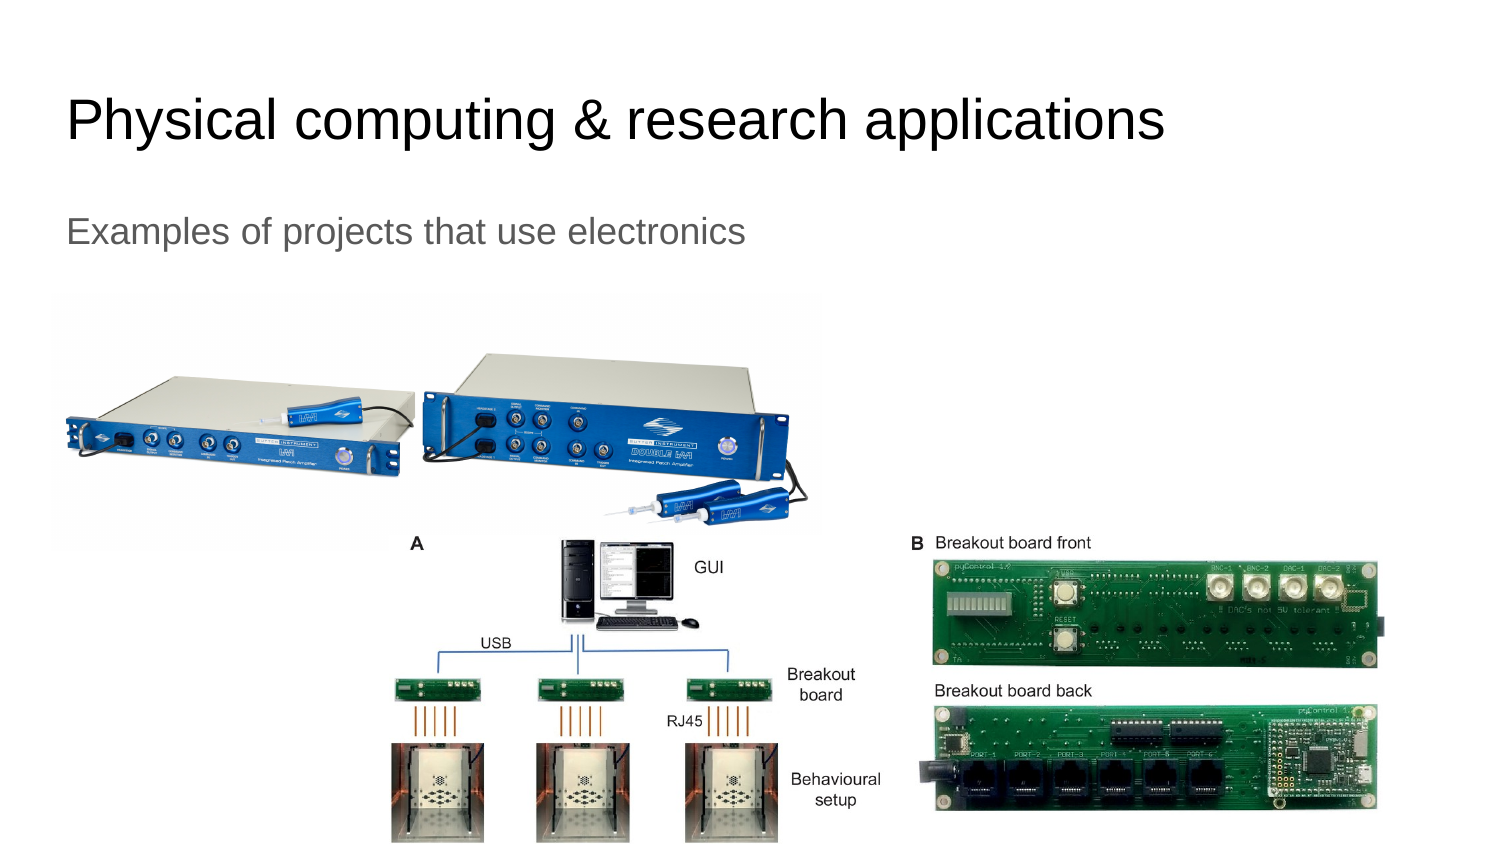

# Physical computing & research applications
Examples of projects that use electronics